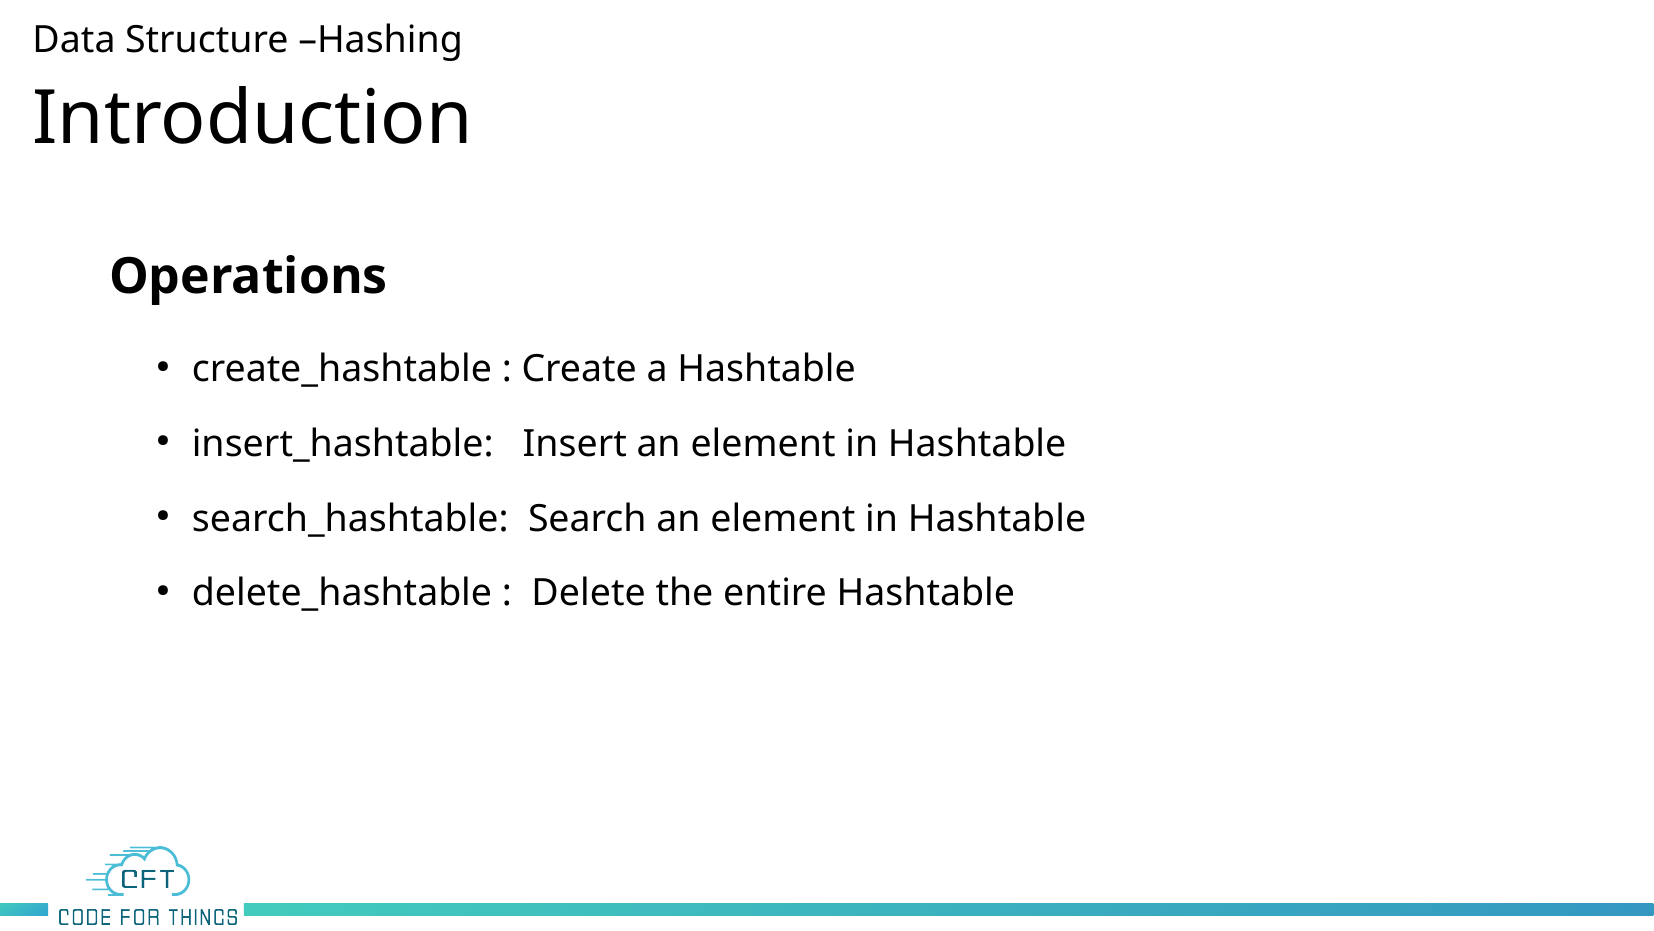

# Data Structure –Hashing Introduction
Operations
create_hashtable : Create a Hashtable
insert_hashtable: Insert an element in Hashtable
search_hashtable: Search an element in Hashtable
delete_hashtable : Delete the entire Hashtable